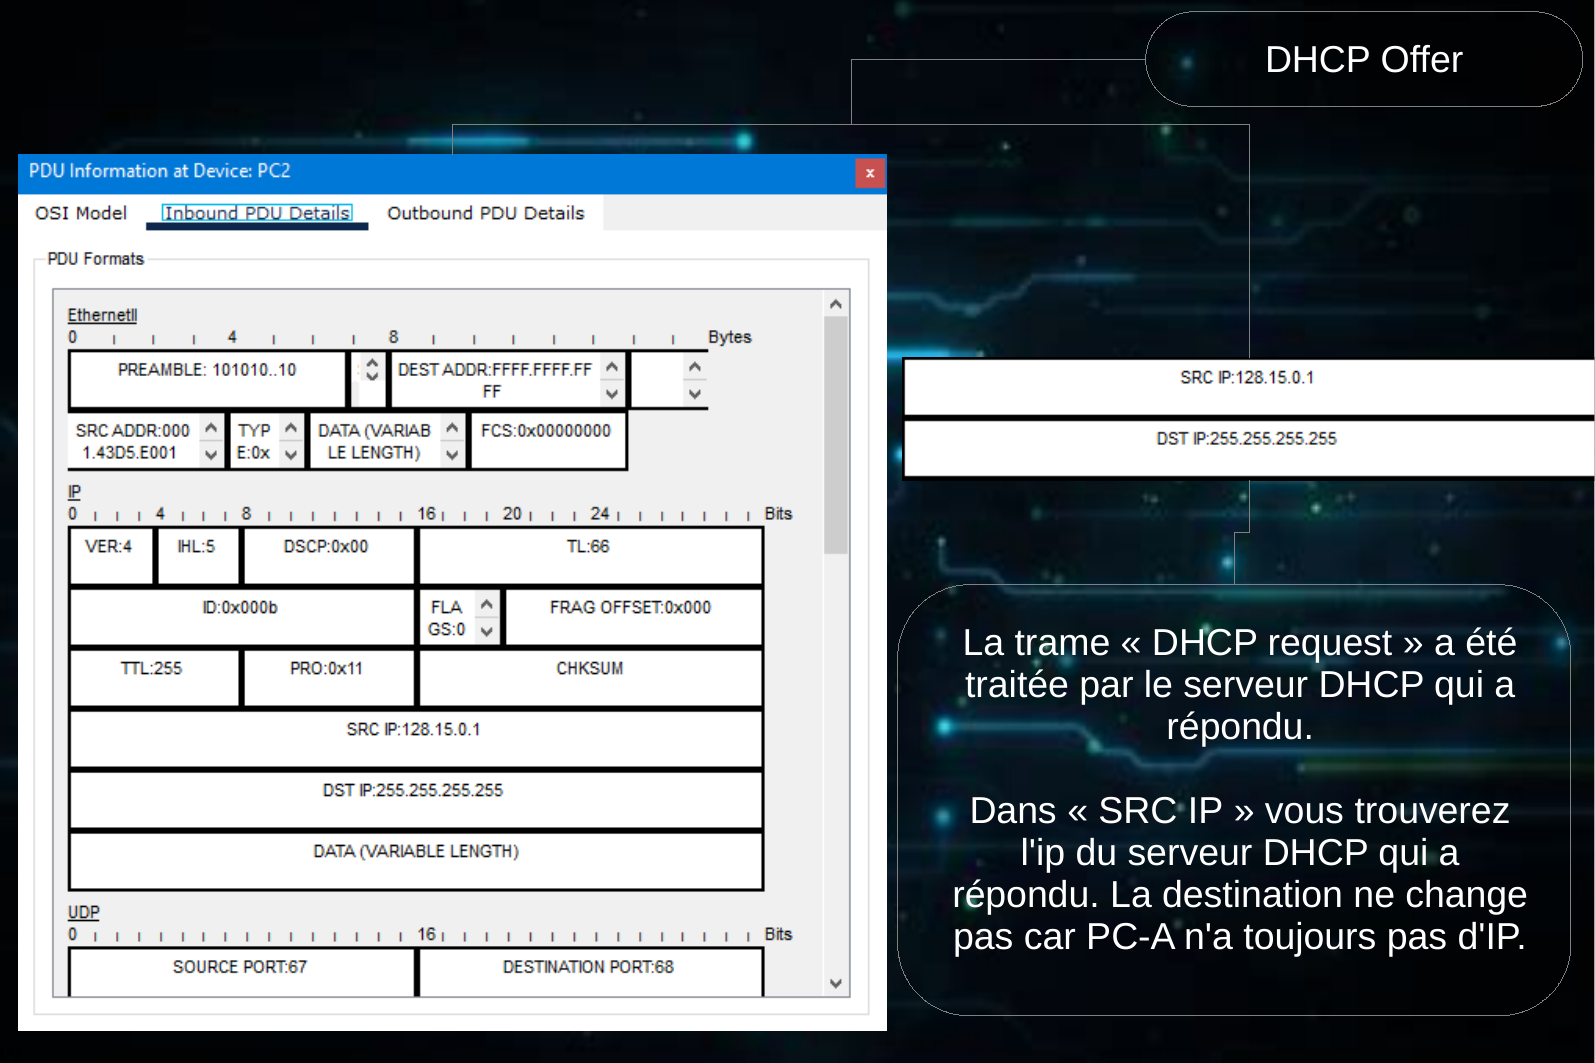

DHCP Offer
La trame « DHCP request » a été traitée par le serveur DHCP qui a répondu.
Dans « SRC IP » vous trouverez l'ip du serveur DHCP qui a répondu. La destination ne change pas car PC-A n'a toujours pas d'IP.